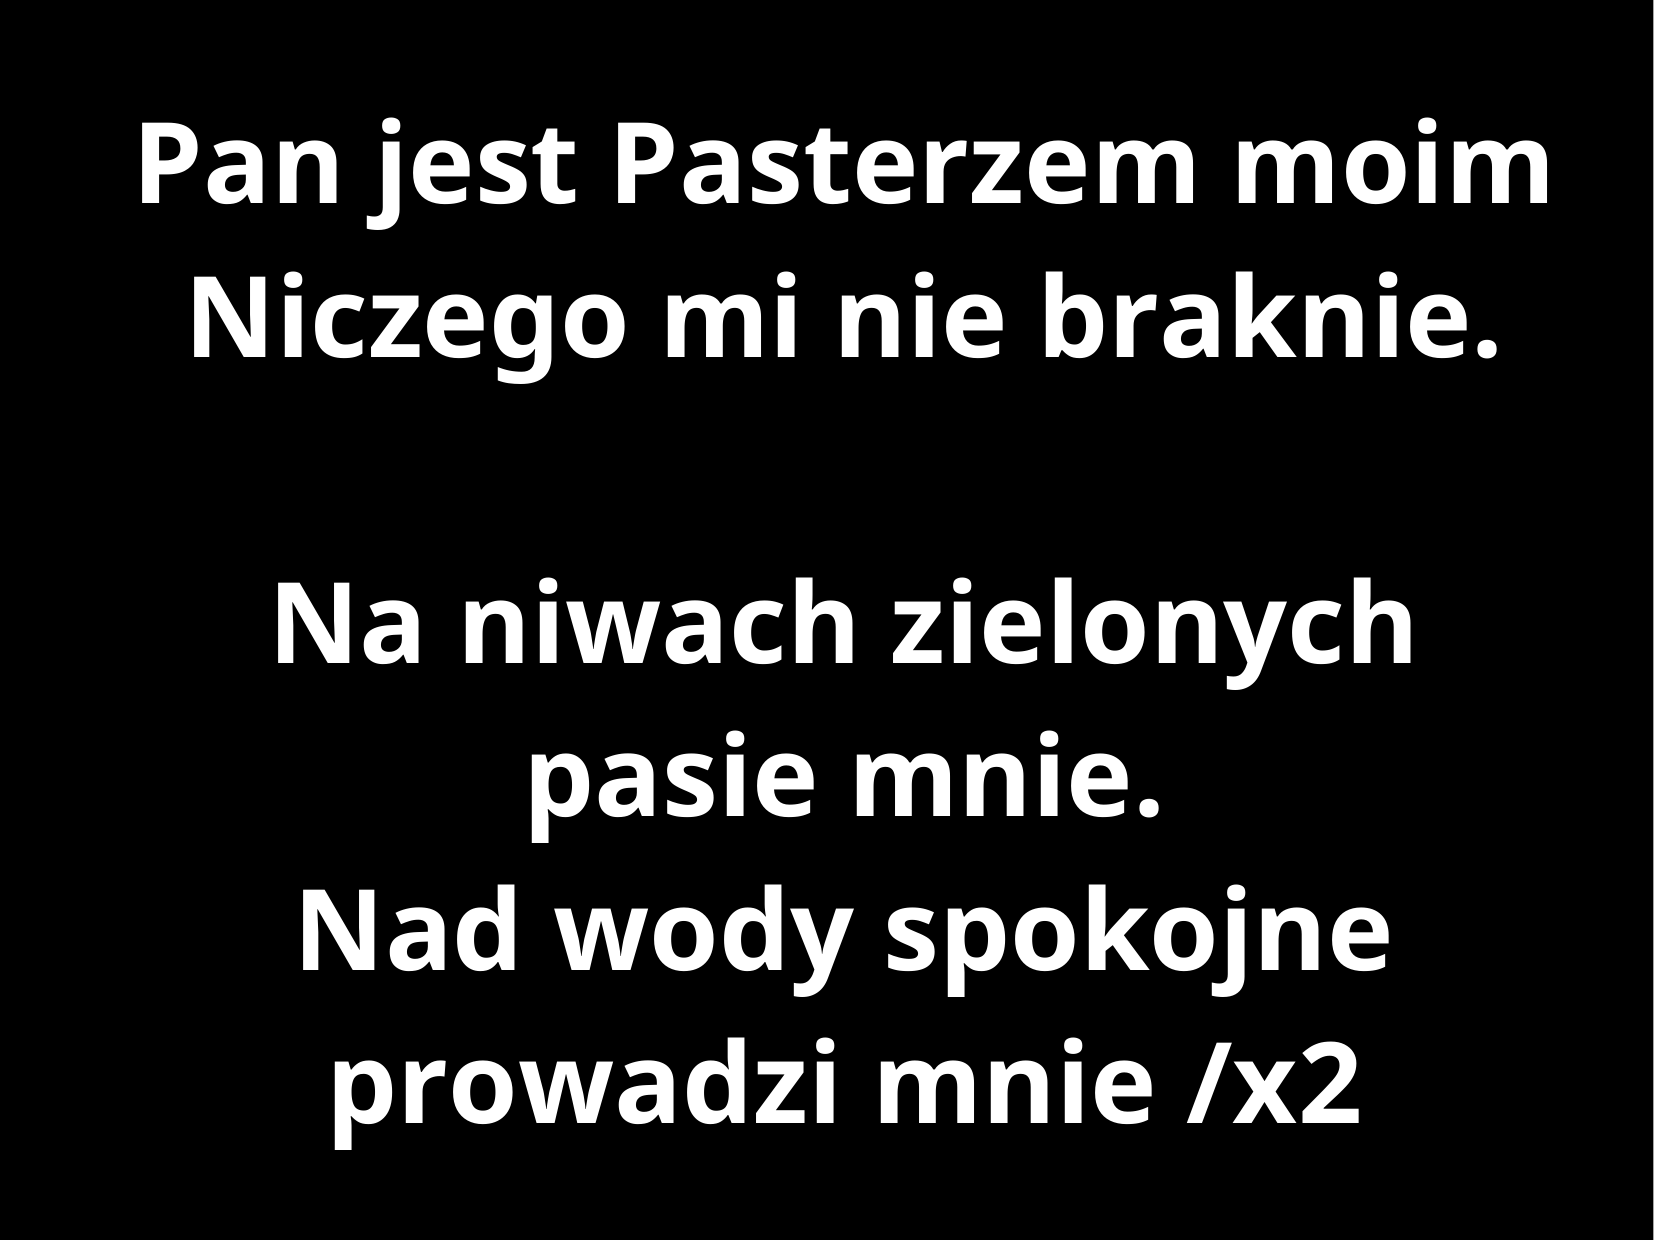

# Pan jest Pasterzem moim
Niczego mi nie braknie.
Na niwach zielonych
pasie mnie.
Nad wody spokojne
prowadzi mnie /x2